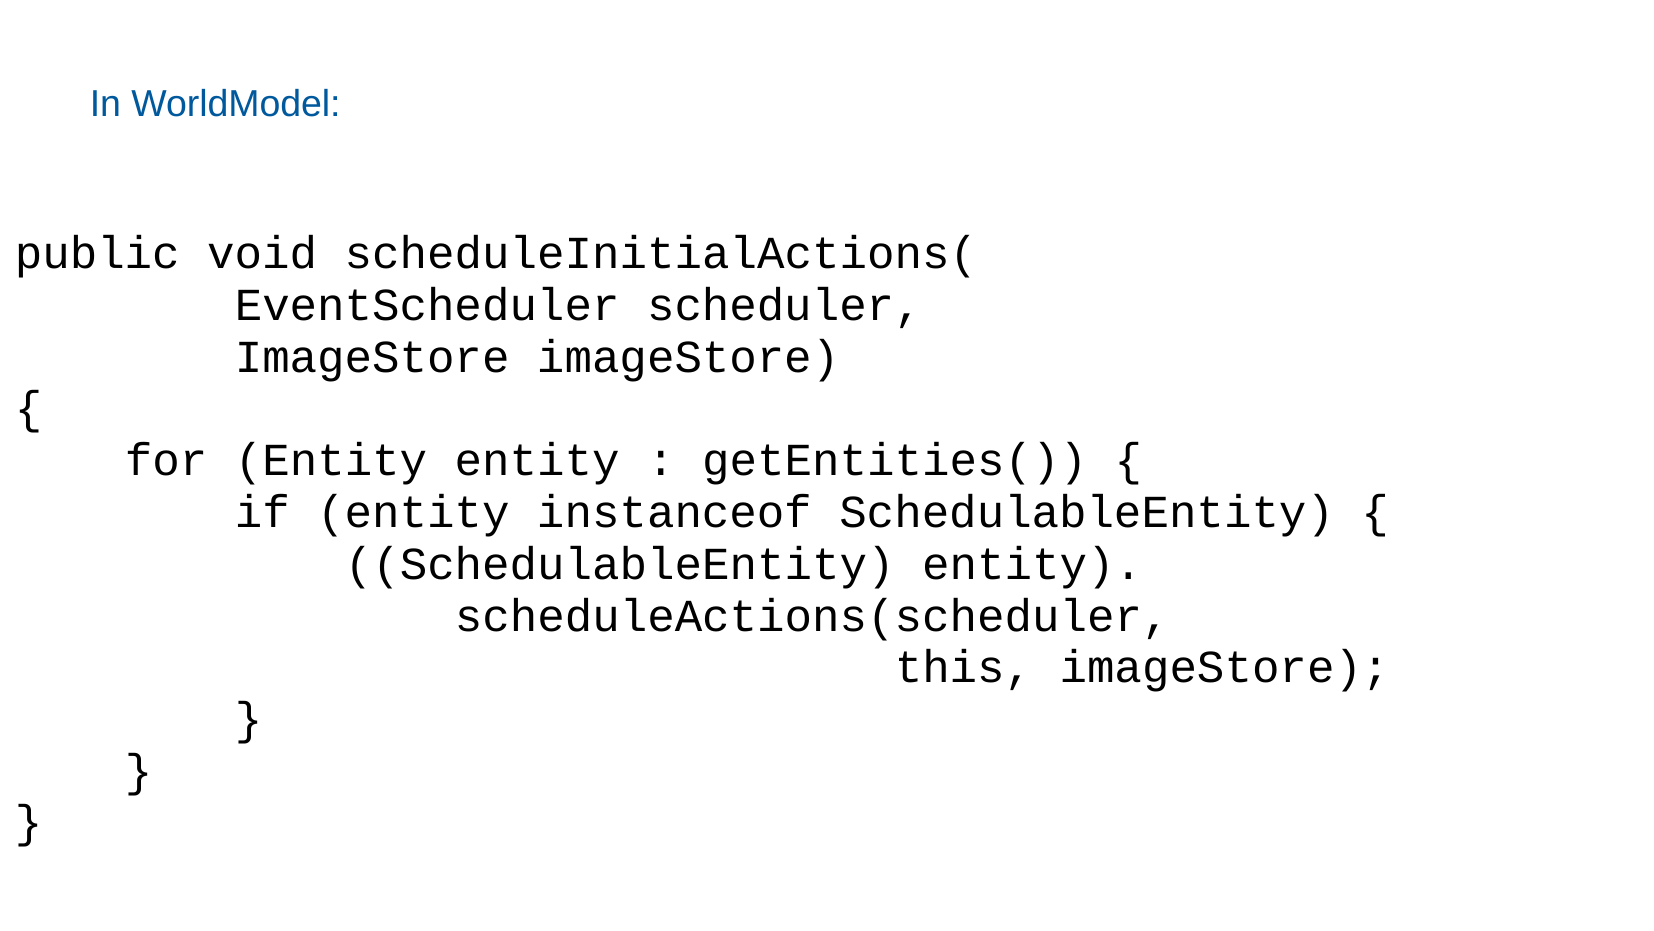

In WorldModel:
public void scheduleInitialActions(
 EventScheduler scheduler,
 ImageStore imageStore)
{
 for (Entity entity : getEntities()) {
 if (entity instanceof SchedulableEntity) {
 ((SchedulableEntity) entity).
 scheduleActions(scheduler,
 this, imageStore);
 }
 }
}